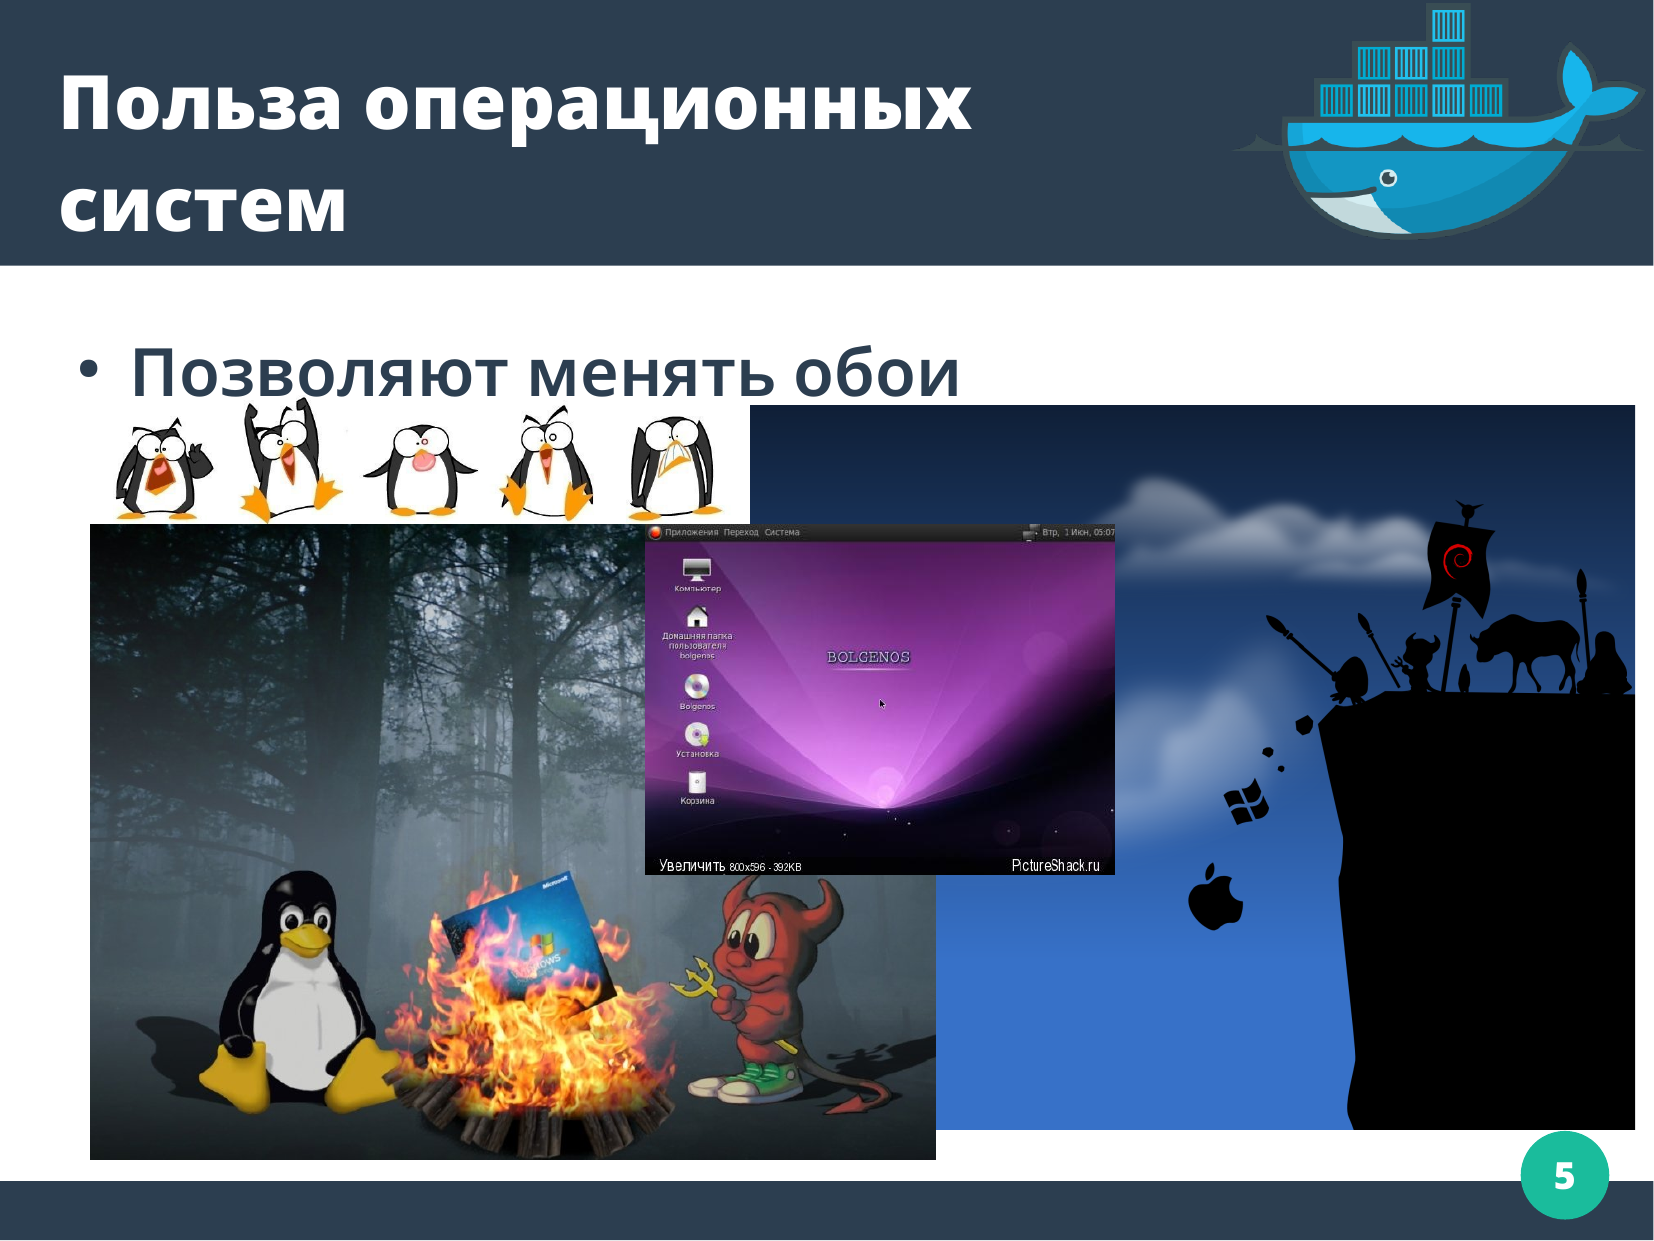

# Польза операционных систем
Позволяют менять обои
5